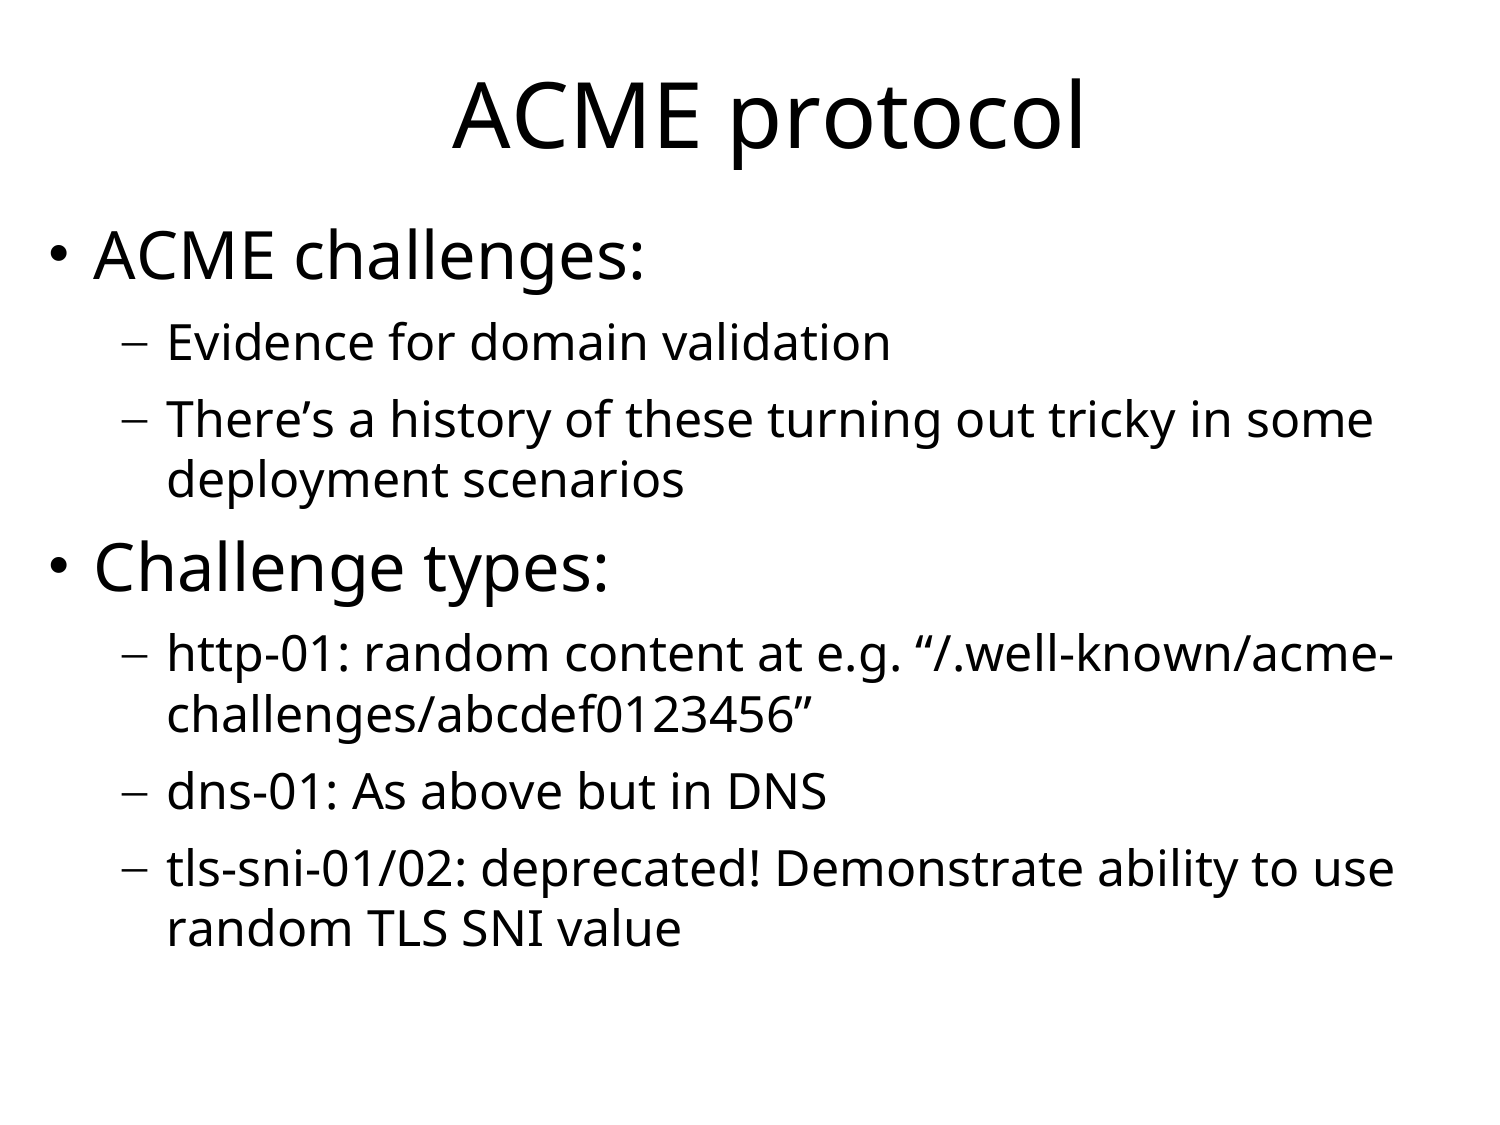

ACME protocol
ACME challenges:
Evidence for domain validation
There’s a history of these turning out tricky in some deployment scenarios
Challenge types:
http-01: random content at e.g. “/.well-known/acme-challenges/abcdef0123456”
dns-01: As above but in DNS
tls-sni-01/02: deprecated! Demonstrate ability to use random TLS SNI value